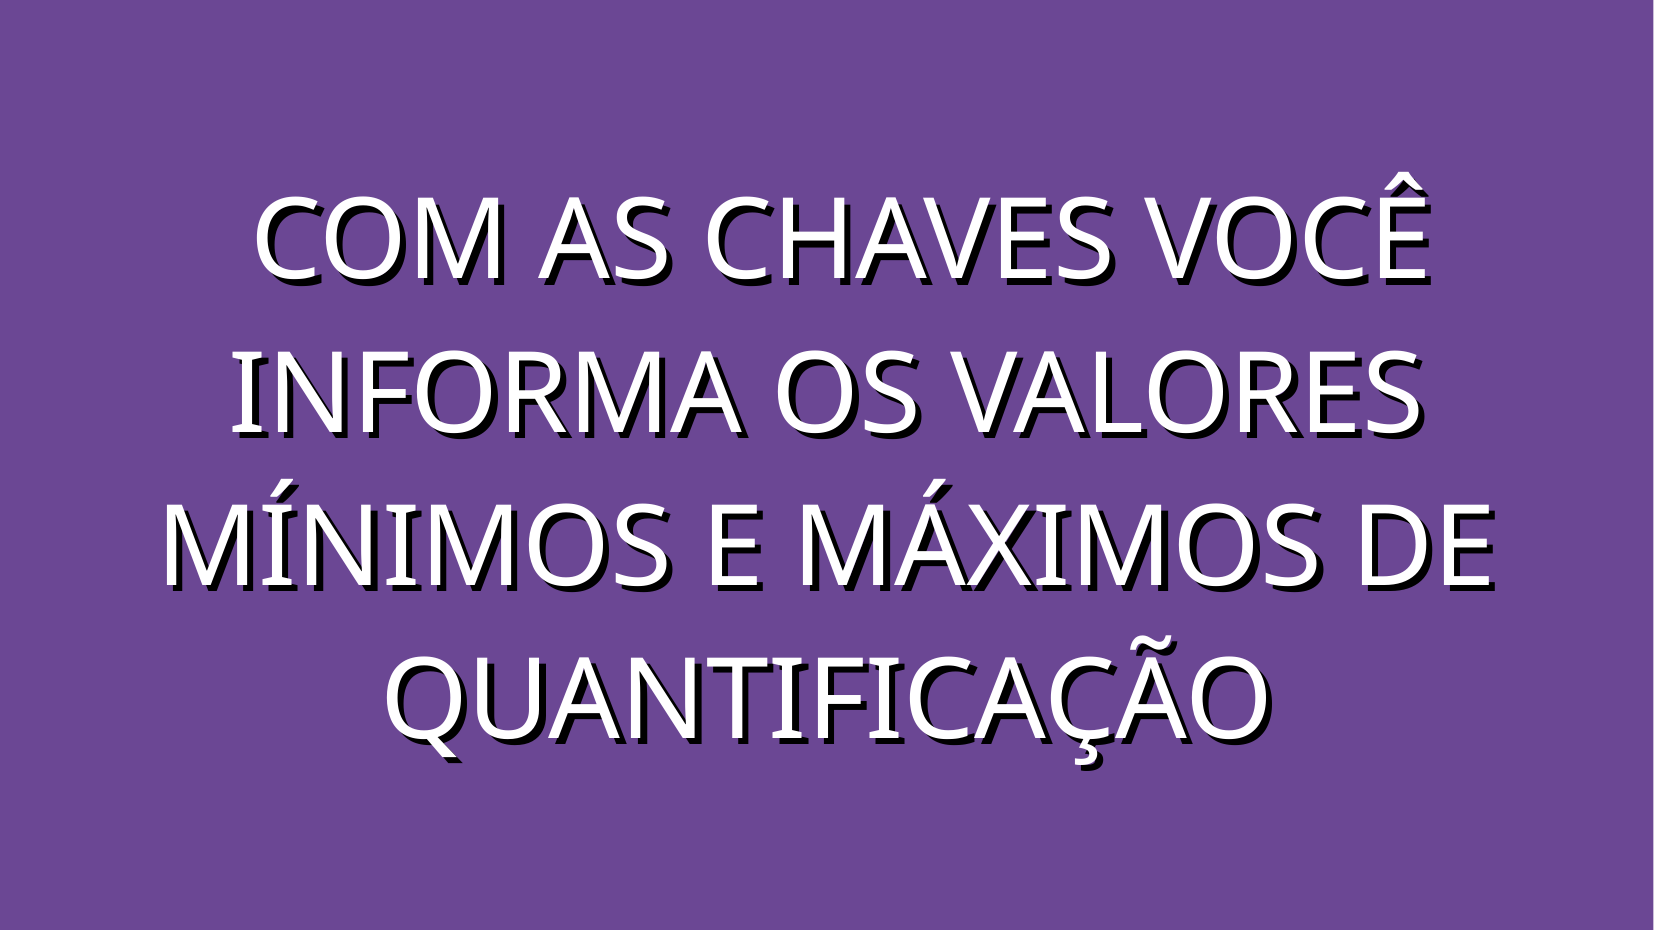

# COM AS CHAVES VOCÊ INFORMA OS VALORES MÍNIMOS E MÁXIMOS DE QUANTIFICAÇÃO